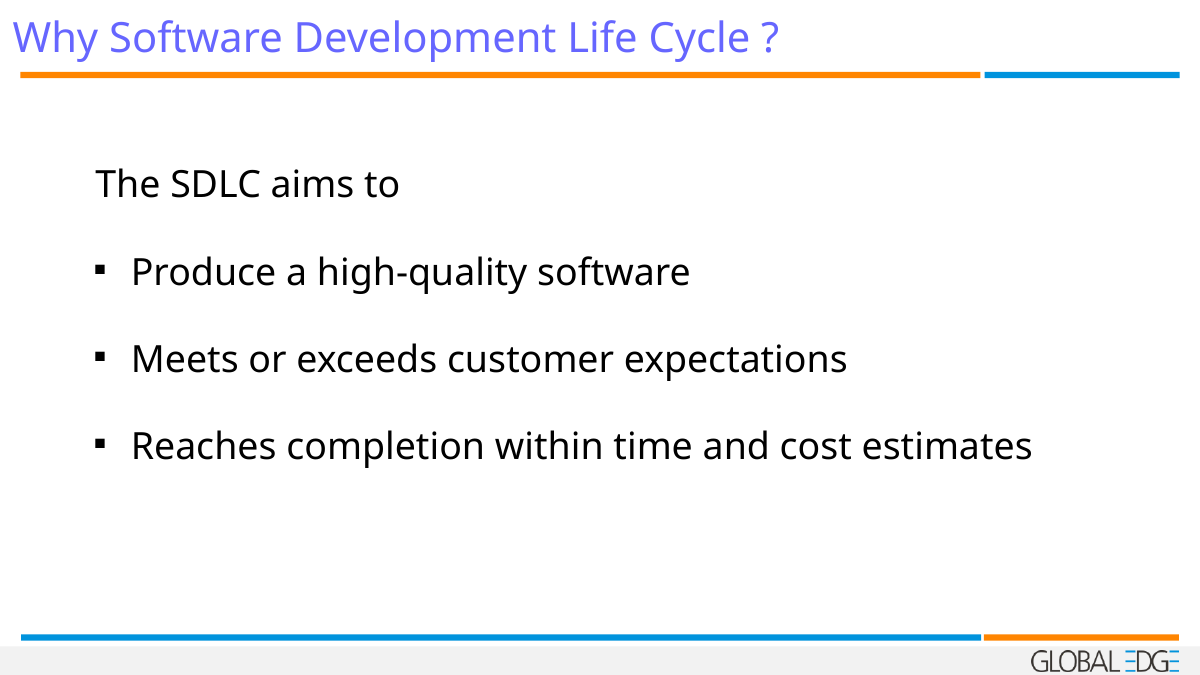

# Why Software Development Life Cycle ?
The SDLC aims to
Produce a high-quality software
Meets or exceeds customer expectations
Reaches completion within time and cost estimates